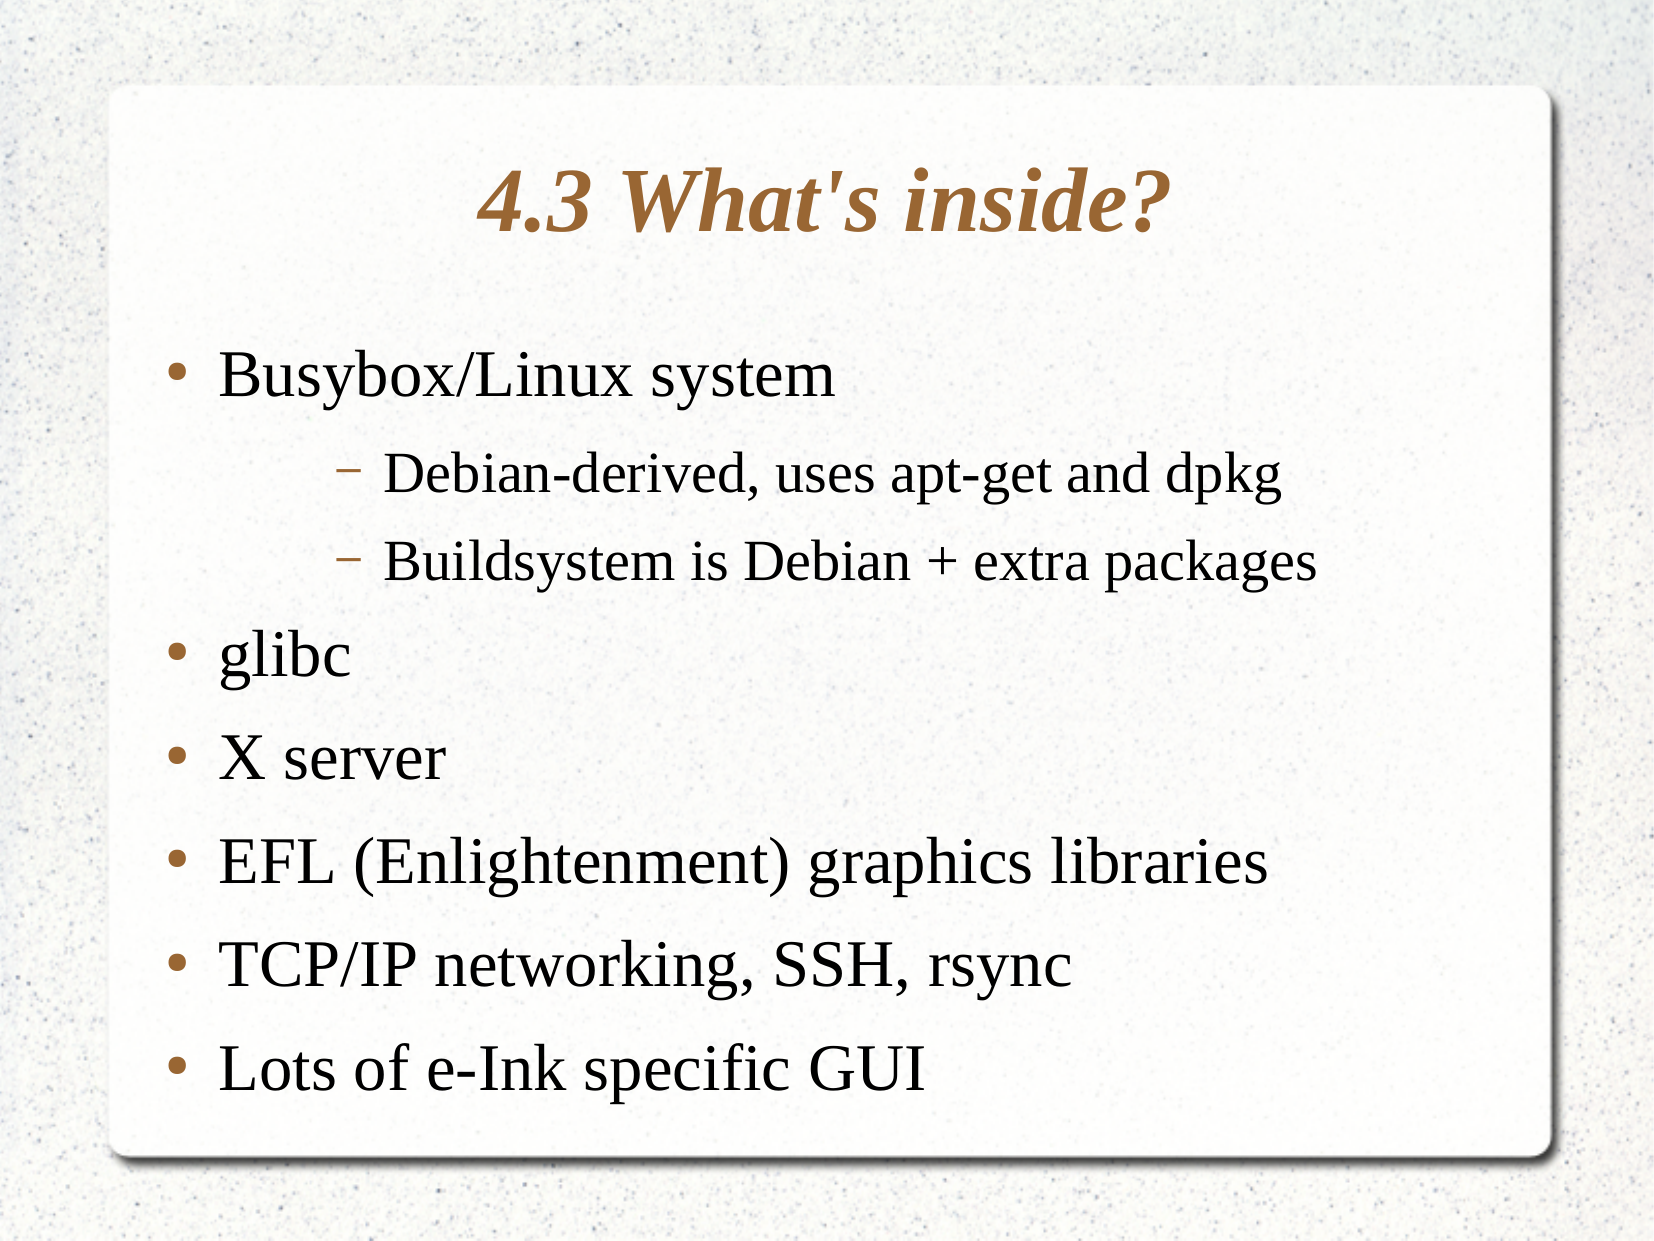

# 4.3 What's inside?
Busybox/Linux system
Debian-derived, uses apt-get and dpkg
Buildsystem is Debian + extra packages
glibc
X server
EFL (Enlightenment) graphics libraries
TCP/IP networking, SSH, rsync
Lots of e-Ink specific GUI